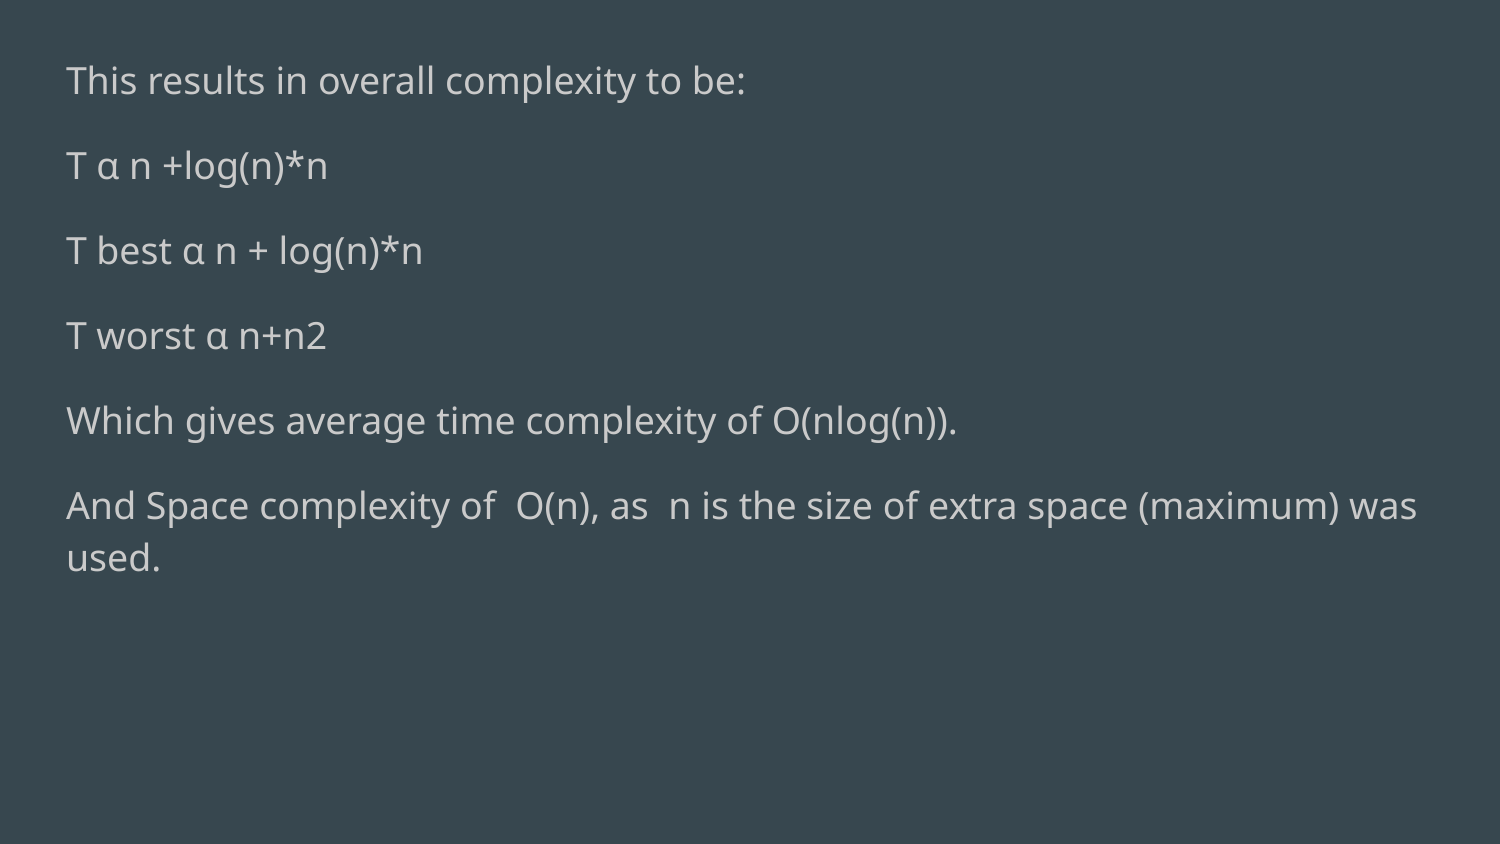

# This results in overall complexity to be:
T α n +log(n)*n
T best α n + log(n)*n
T worst α n+n2
Which gives average time complexity of O(nlog(n)).
And Space complexity of O(n), as n is the size of extra space (maximum) was used.